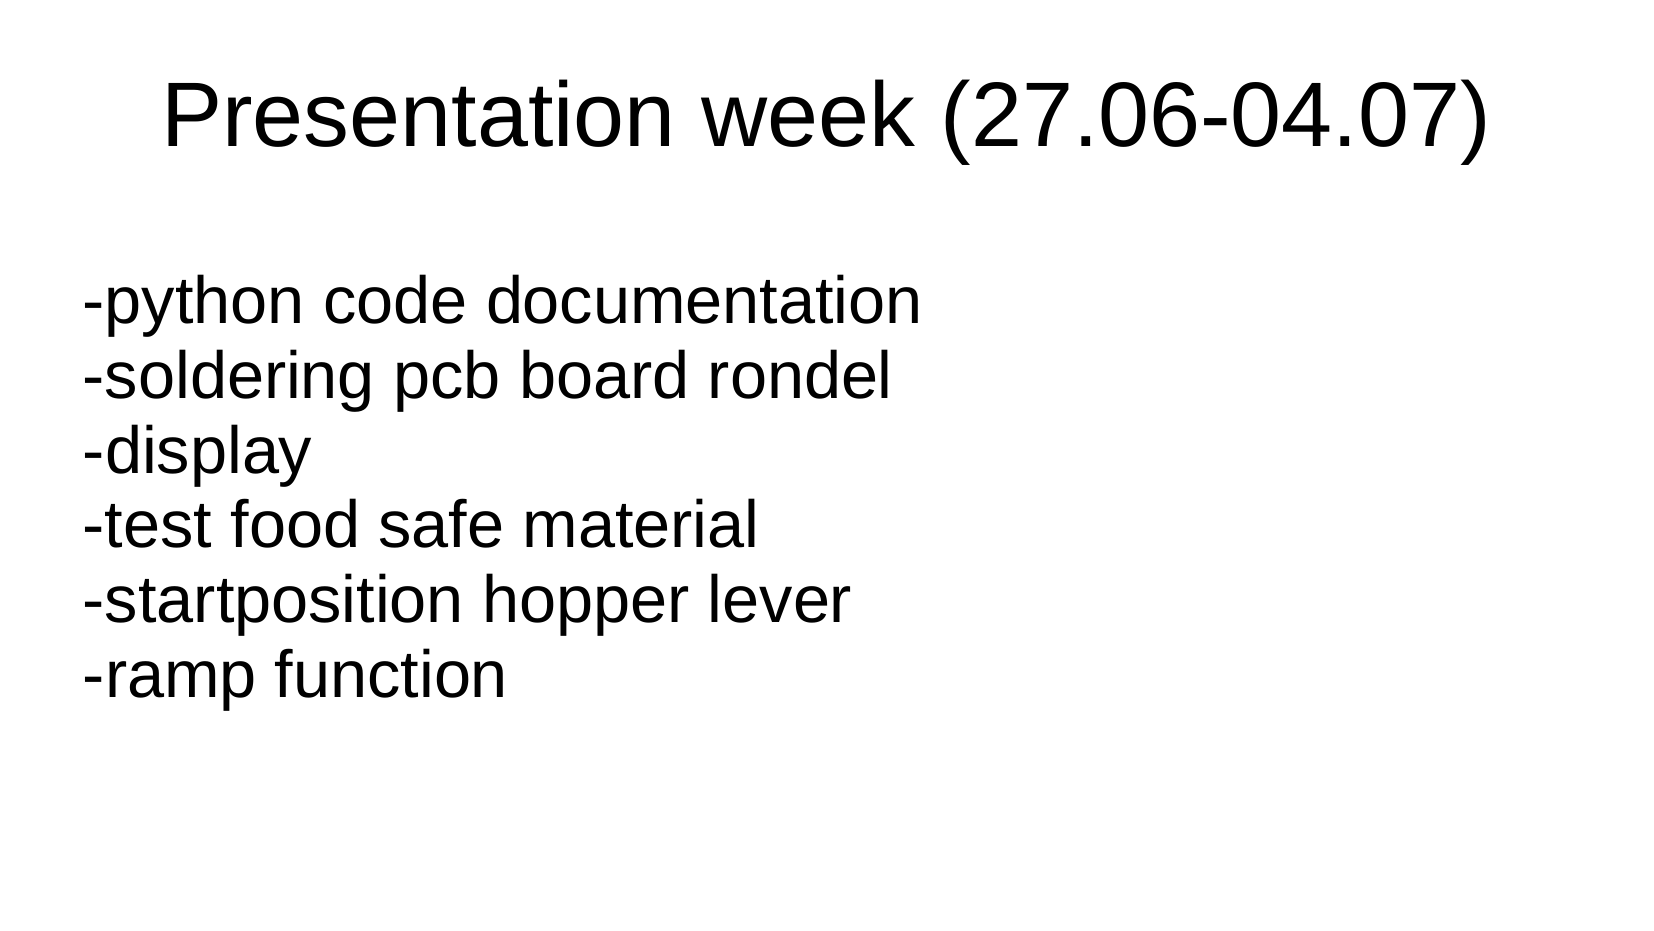

# Presentation week (27.06-04.07)
-python code documentation
-soldering pcb board rondel
-display
-test food safe material
-startposition hopper lever
-ramp function